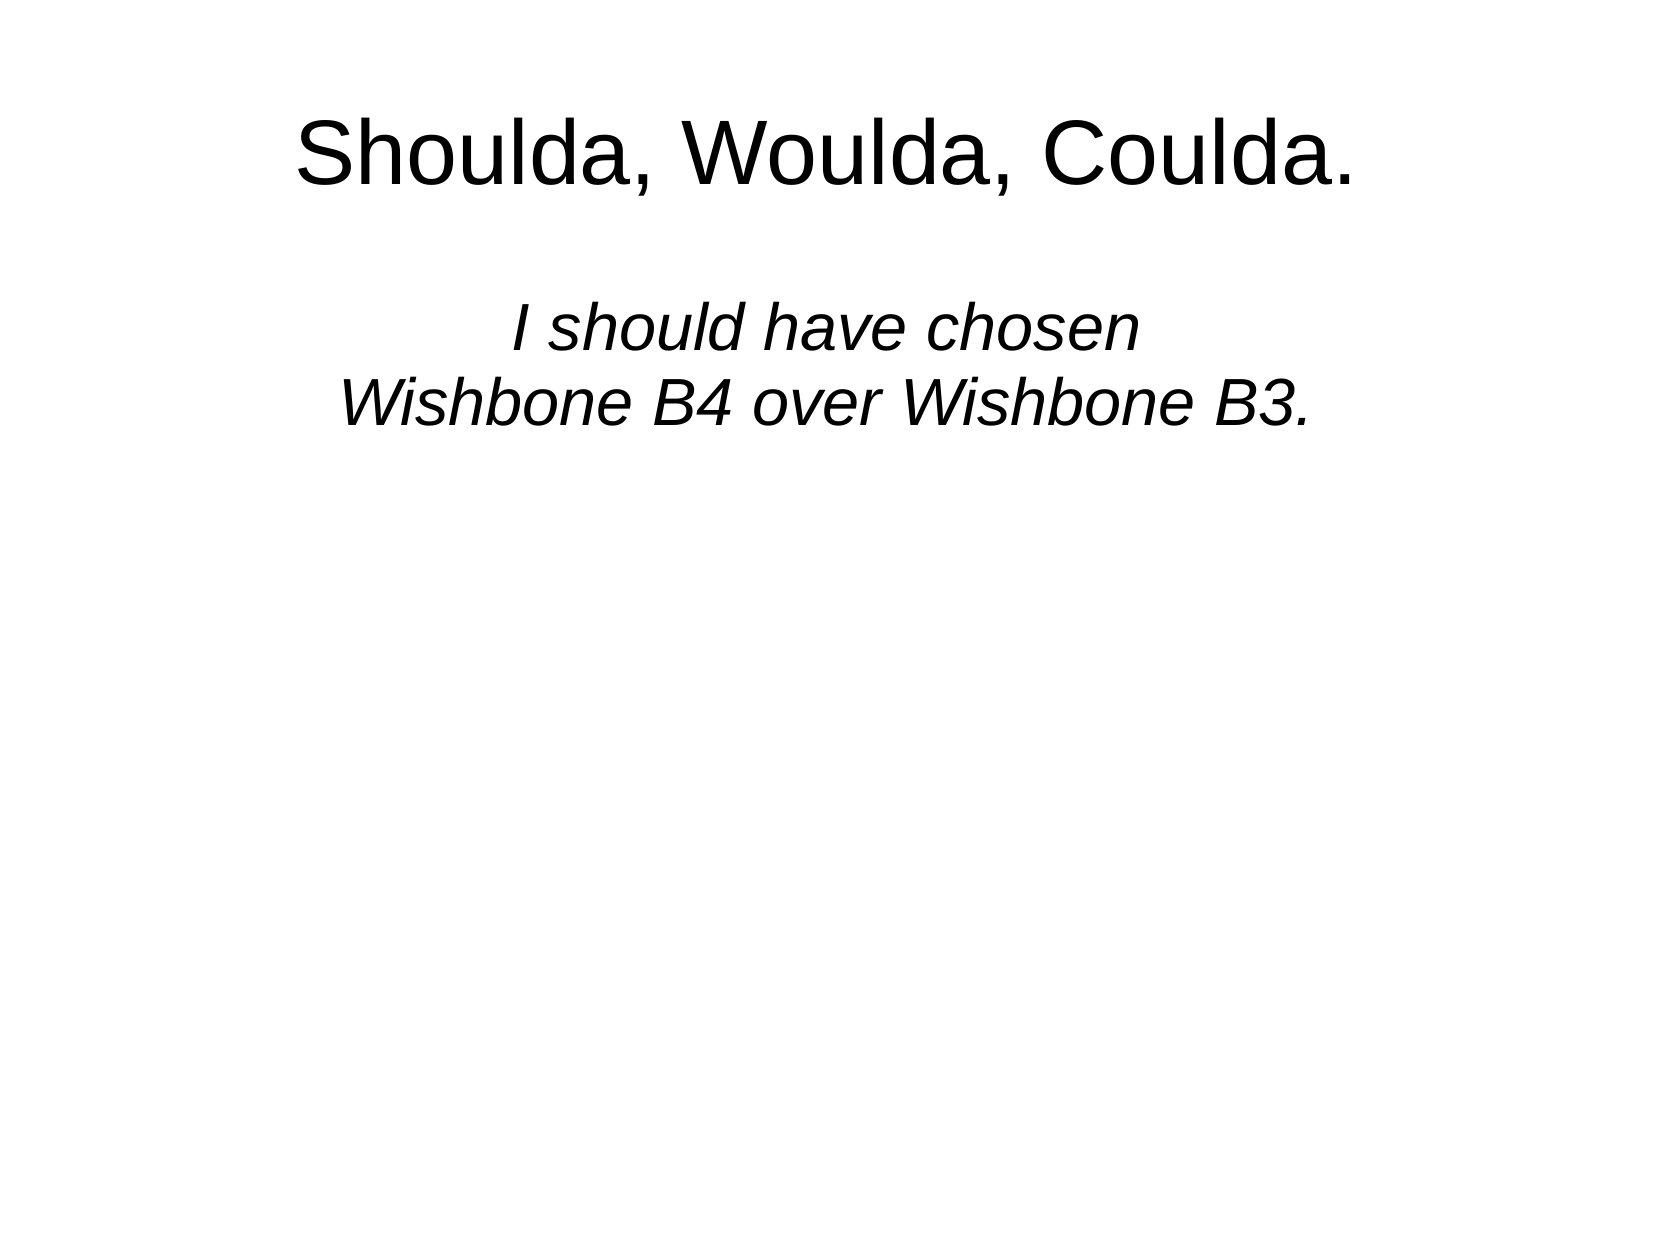

# Shoulda, Woulda, Coulda.
I should have chosen
Wishbone B4 over Wishbone B3.